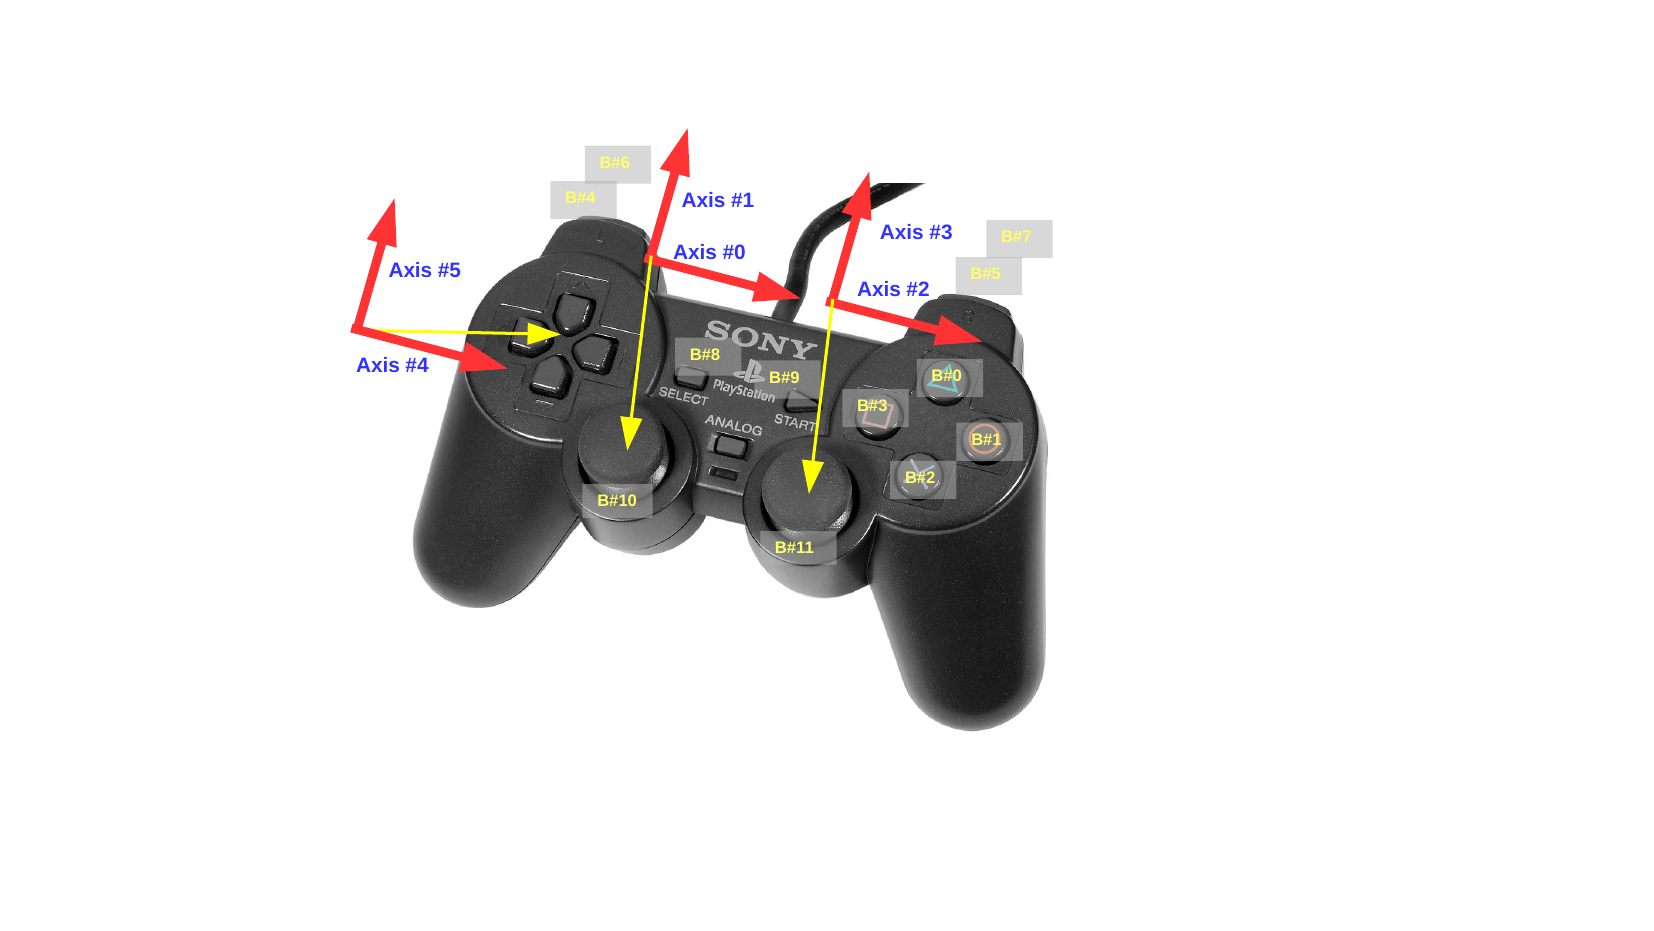

B#6
B#4
Axis #1
Axis #3
B#7
Axis #0
Axis #5
B#5
Axis #2
B#8
Axis #4
B#0
B#9
B#3
B#1
B#2
B#10
B#11